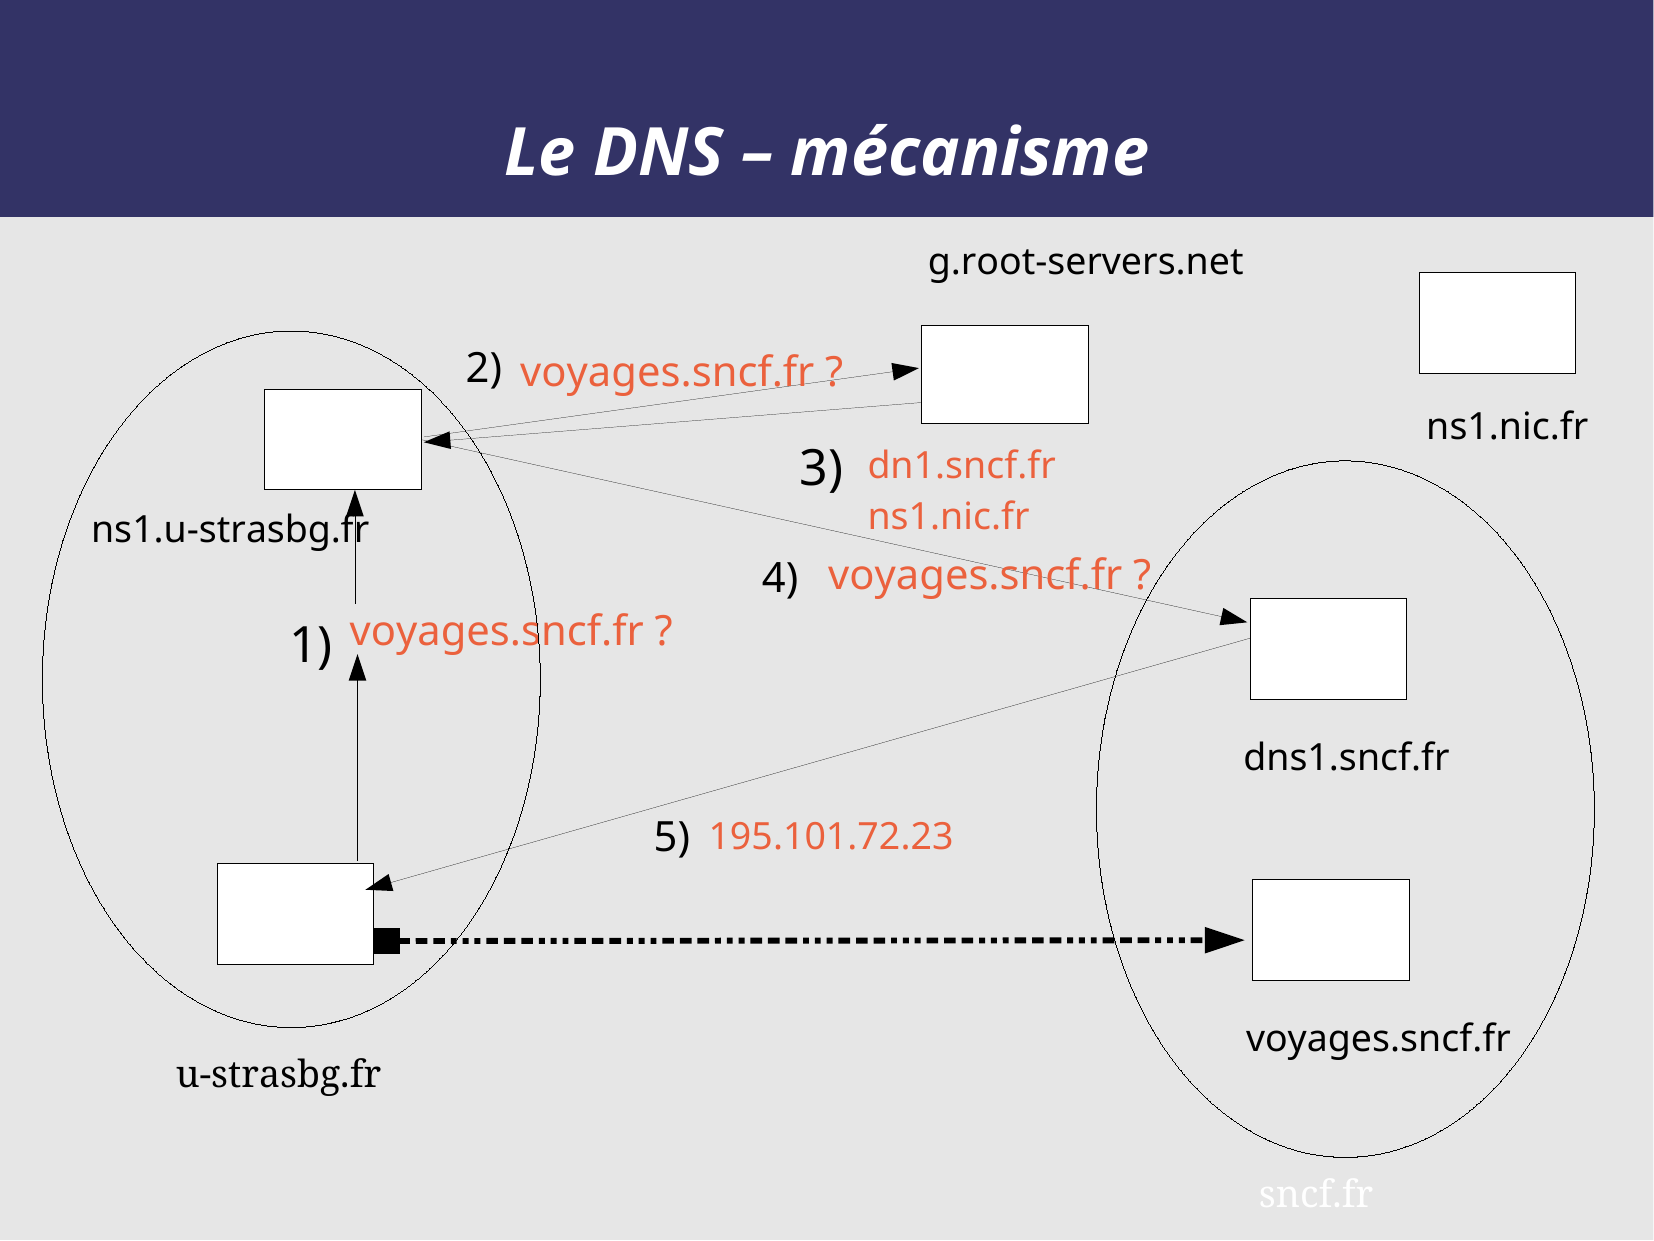

# Le DNS – mécanisme
g.root-servers.net
2)
voyages.sncf.fr ?
ns1.nic.fr
3)
dn1.sncf.fr
ns1.nic.fr
ns1.u-strasbg.fr
voyages.sncf.fr ?
4)
voyages.sncf.fr ?
1)
dns1.sncf.fr
5)
195.101.72.23
voyages.sncf.fr
u-strasbg.fr
sncf.fr